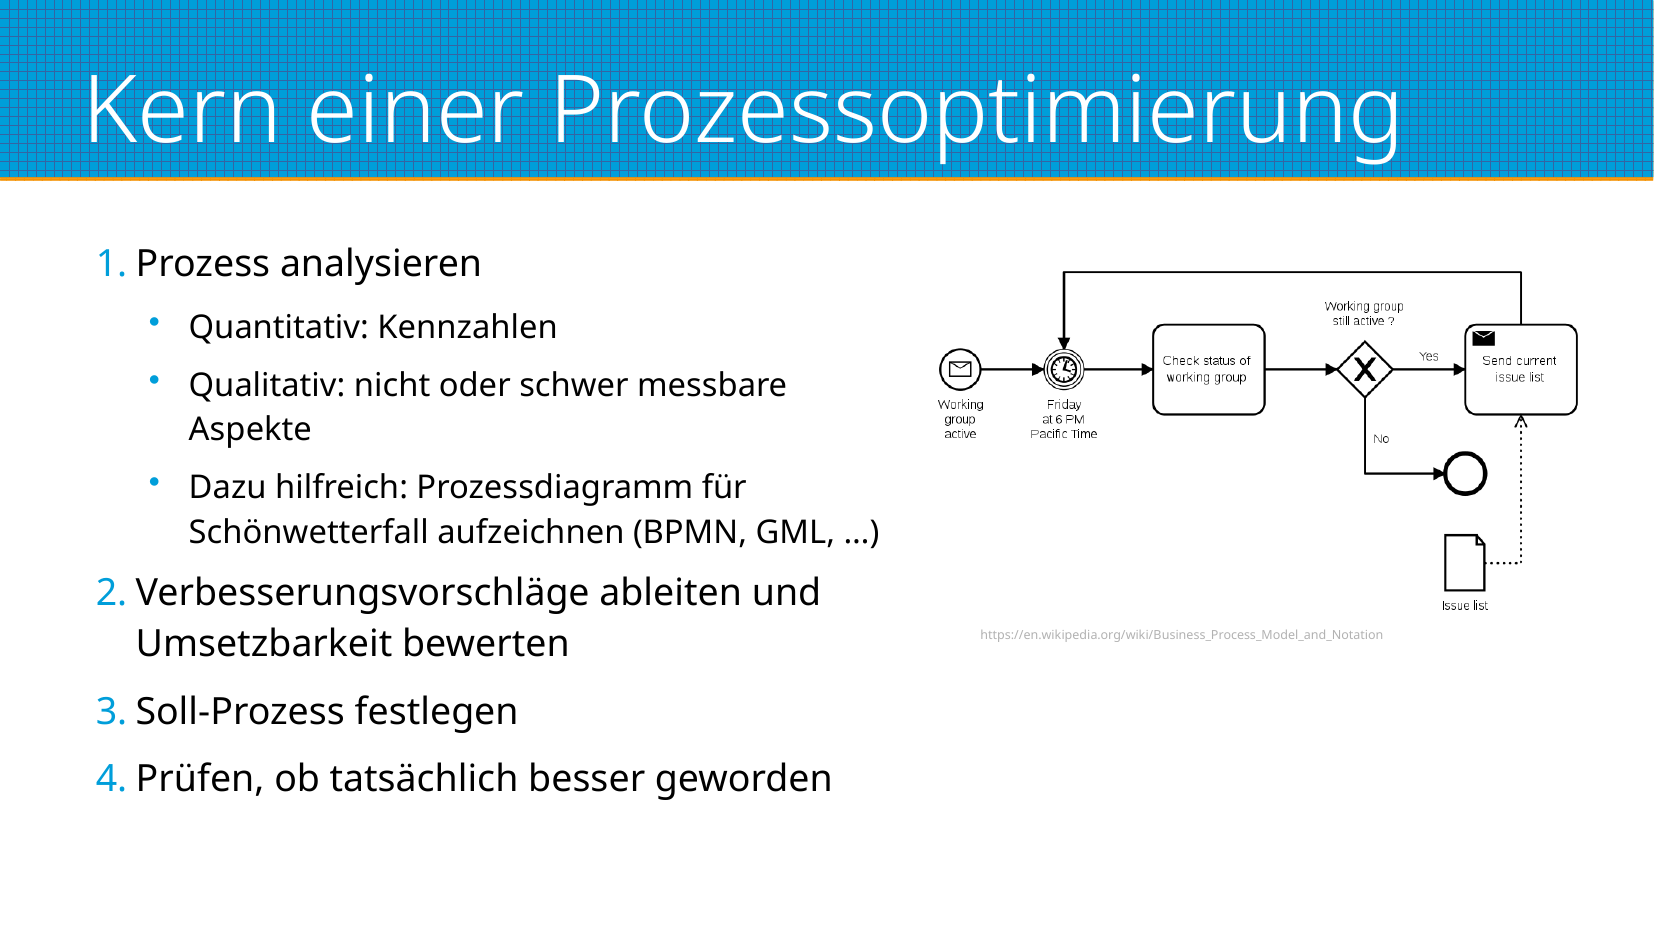

# Kern einer Prozessoptimierung
Prozess analysieren
Quantitativ: Kennzahlen
Qualitativ: nicht oder schwer messbare Aspekte
Dazu hilfreich: Prozessdiagramm für Schönwetterfall aufzeichnen (BPMN, GML, …)
Verbesserungsvorschläge ableiten und Umsetzbarkeit bewerten
Soll-Prozess festlegen
Prüfen, ob tatsächlich besser geworden
https://en.wikipedia.org/wiki/Business_Process_Model_and_Notation